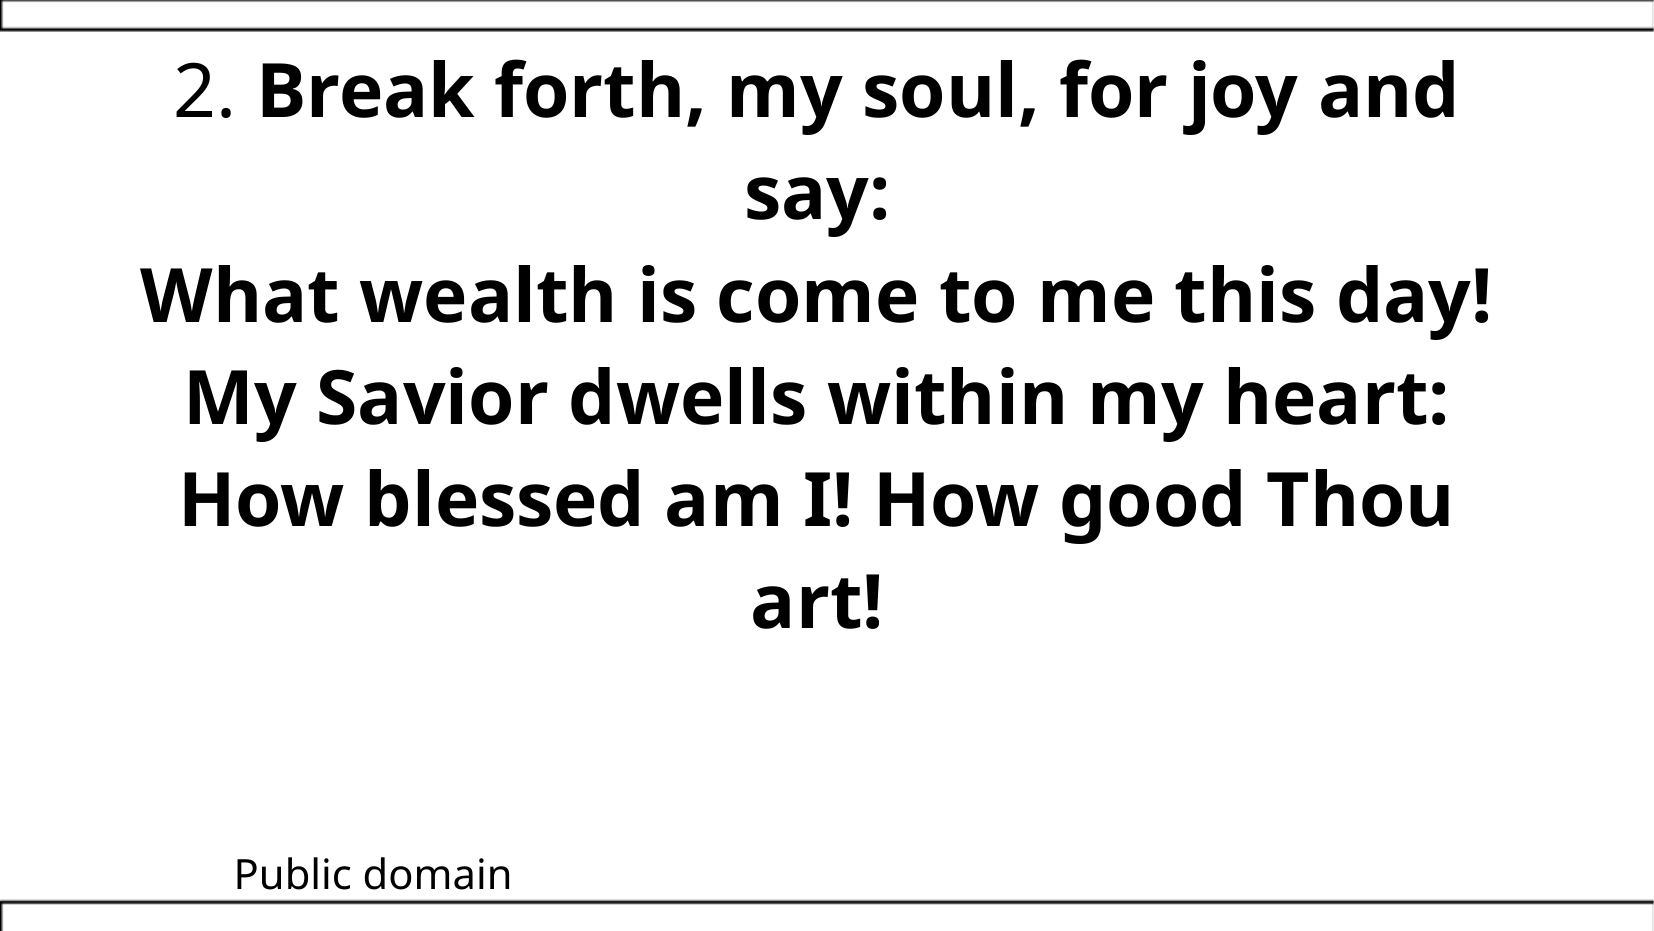

2. Break forth, my soul, for joy and say:
What wealth is come to me this day!
My Savior dwells within my heart:
How blessed am I! How good Thou art!
 Public domain